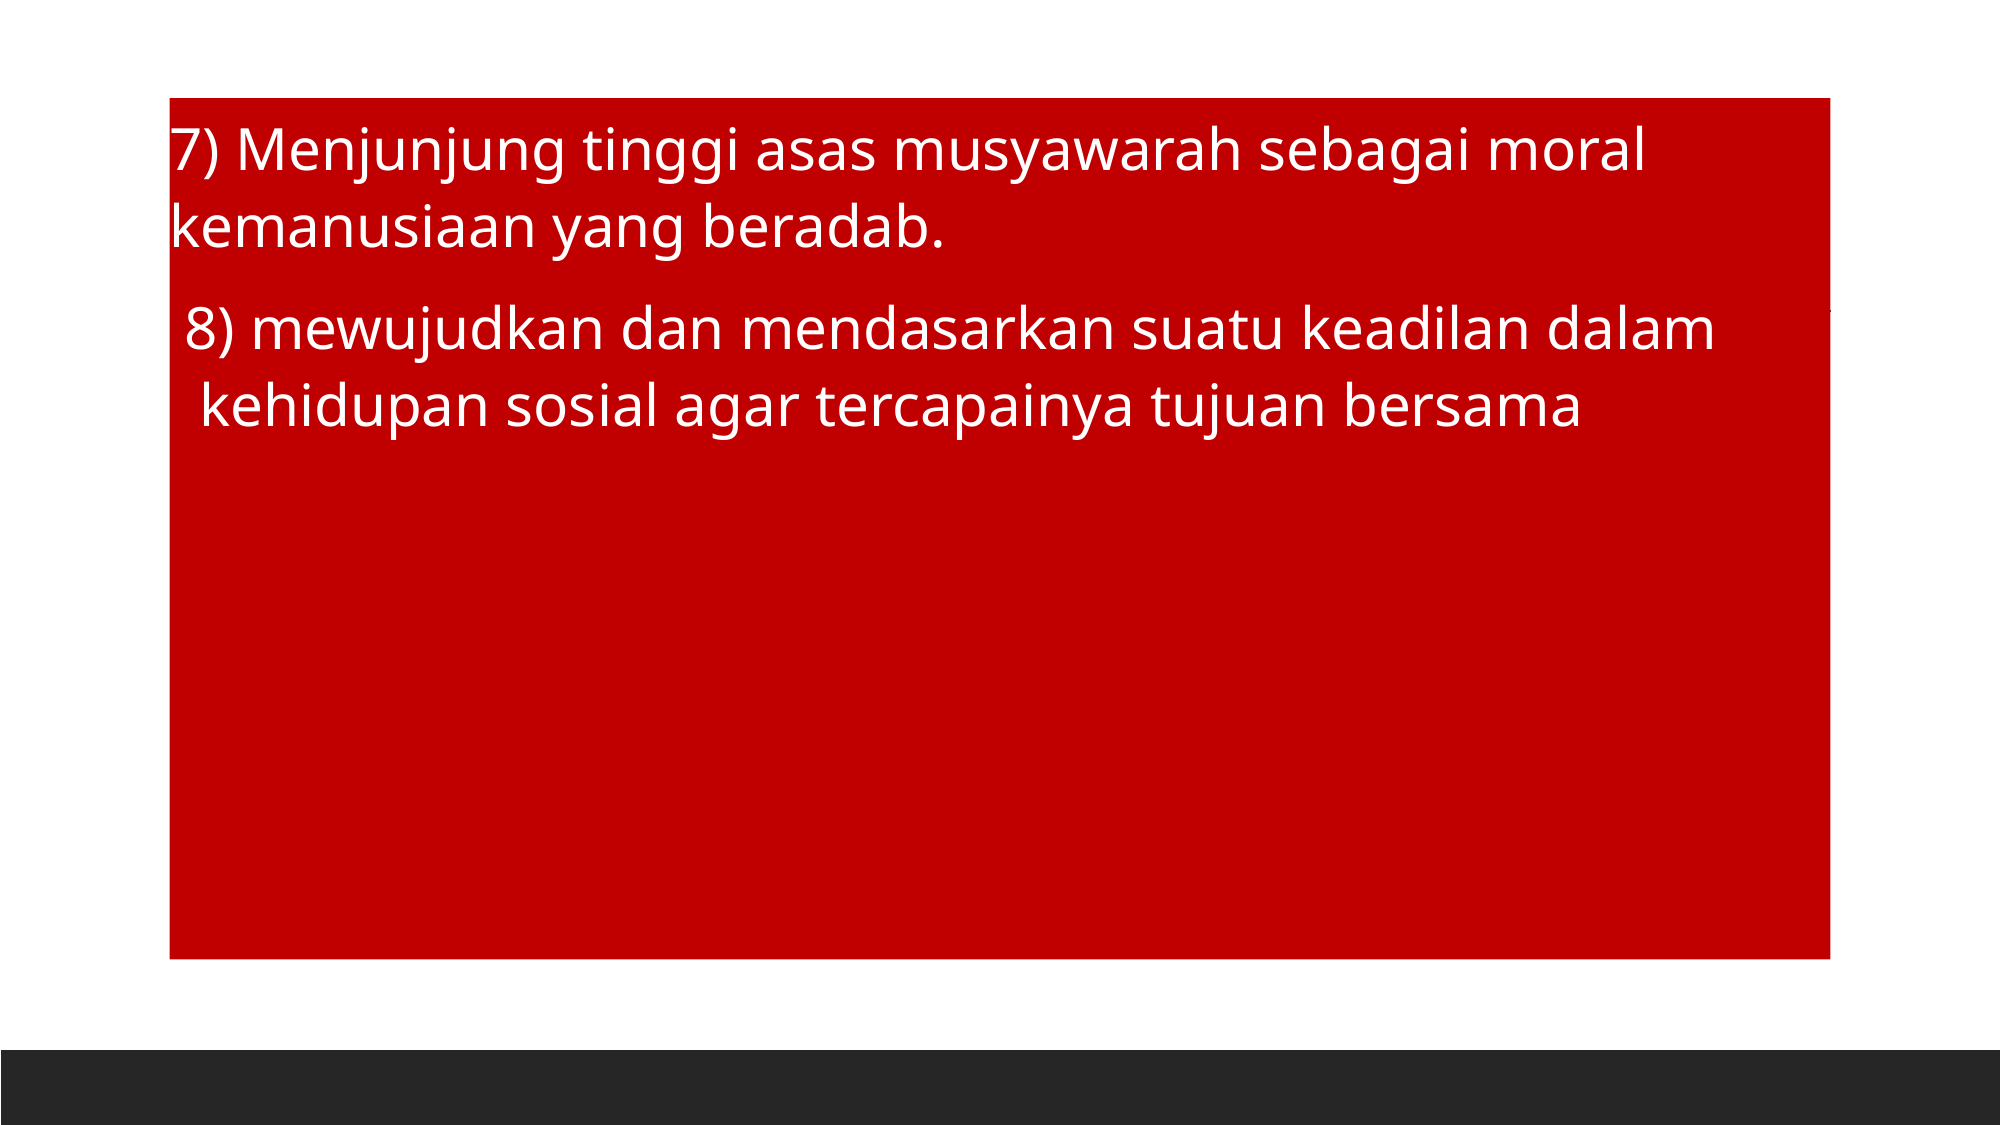

# 7) Menjunjung tinggi asas musyawarah sebagai moral kemanusiaan yang beradab.
8) mewujudkan dan mendasarkan suatu keadilan dalam kehidupan sosial agar tercapainya tujuan bersama